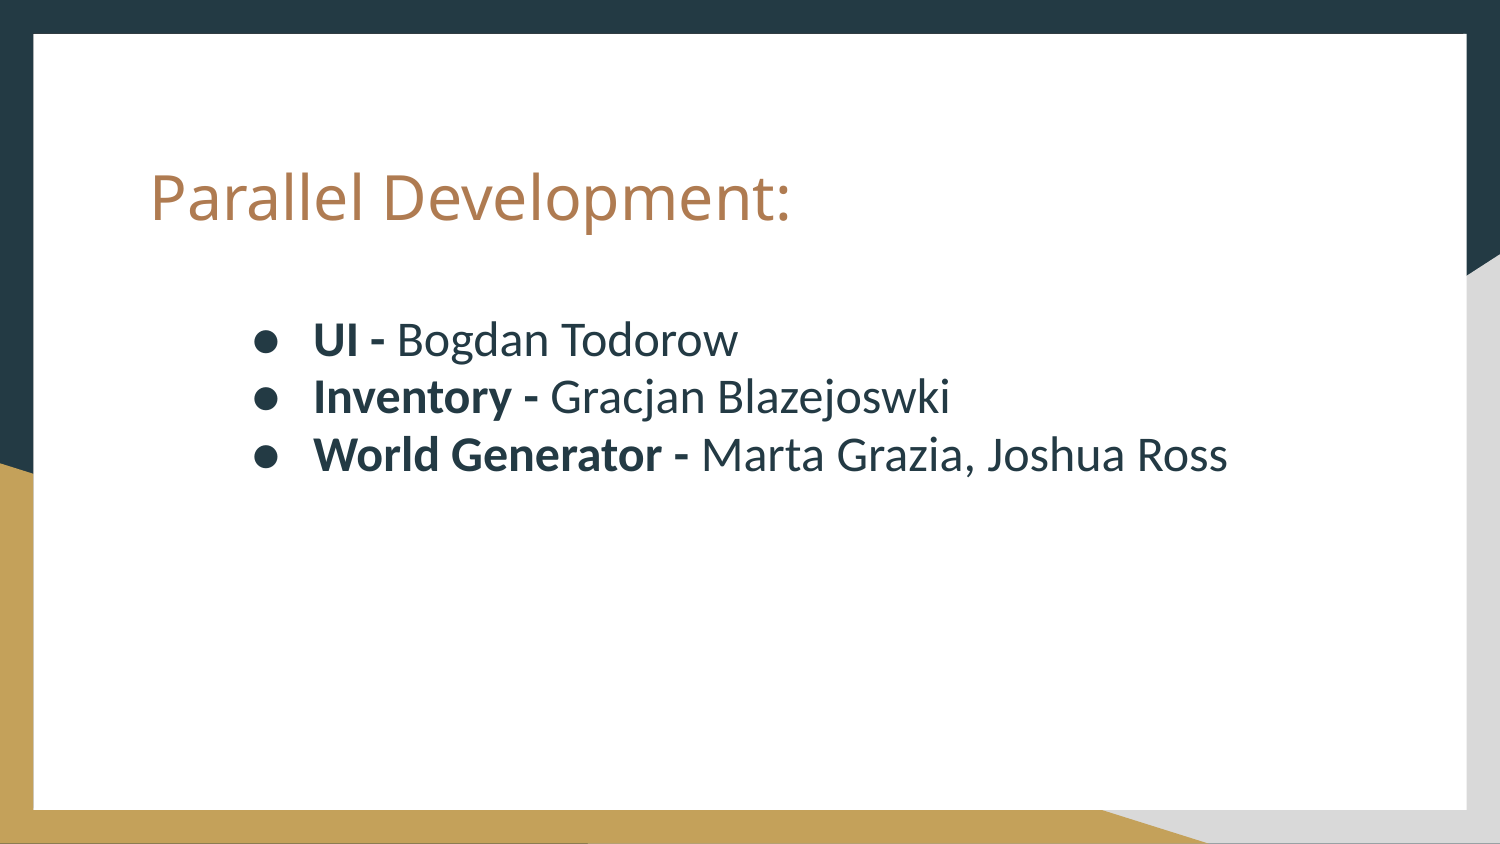

# Parallel Development:
Risultato 1
UI - Bogdan Todorow
Inventory - Gracjan Blazejoswki
World Generator - Marta Grazia, Joshua Ross